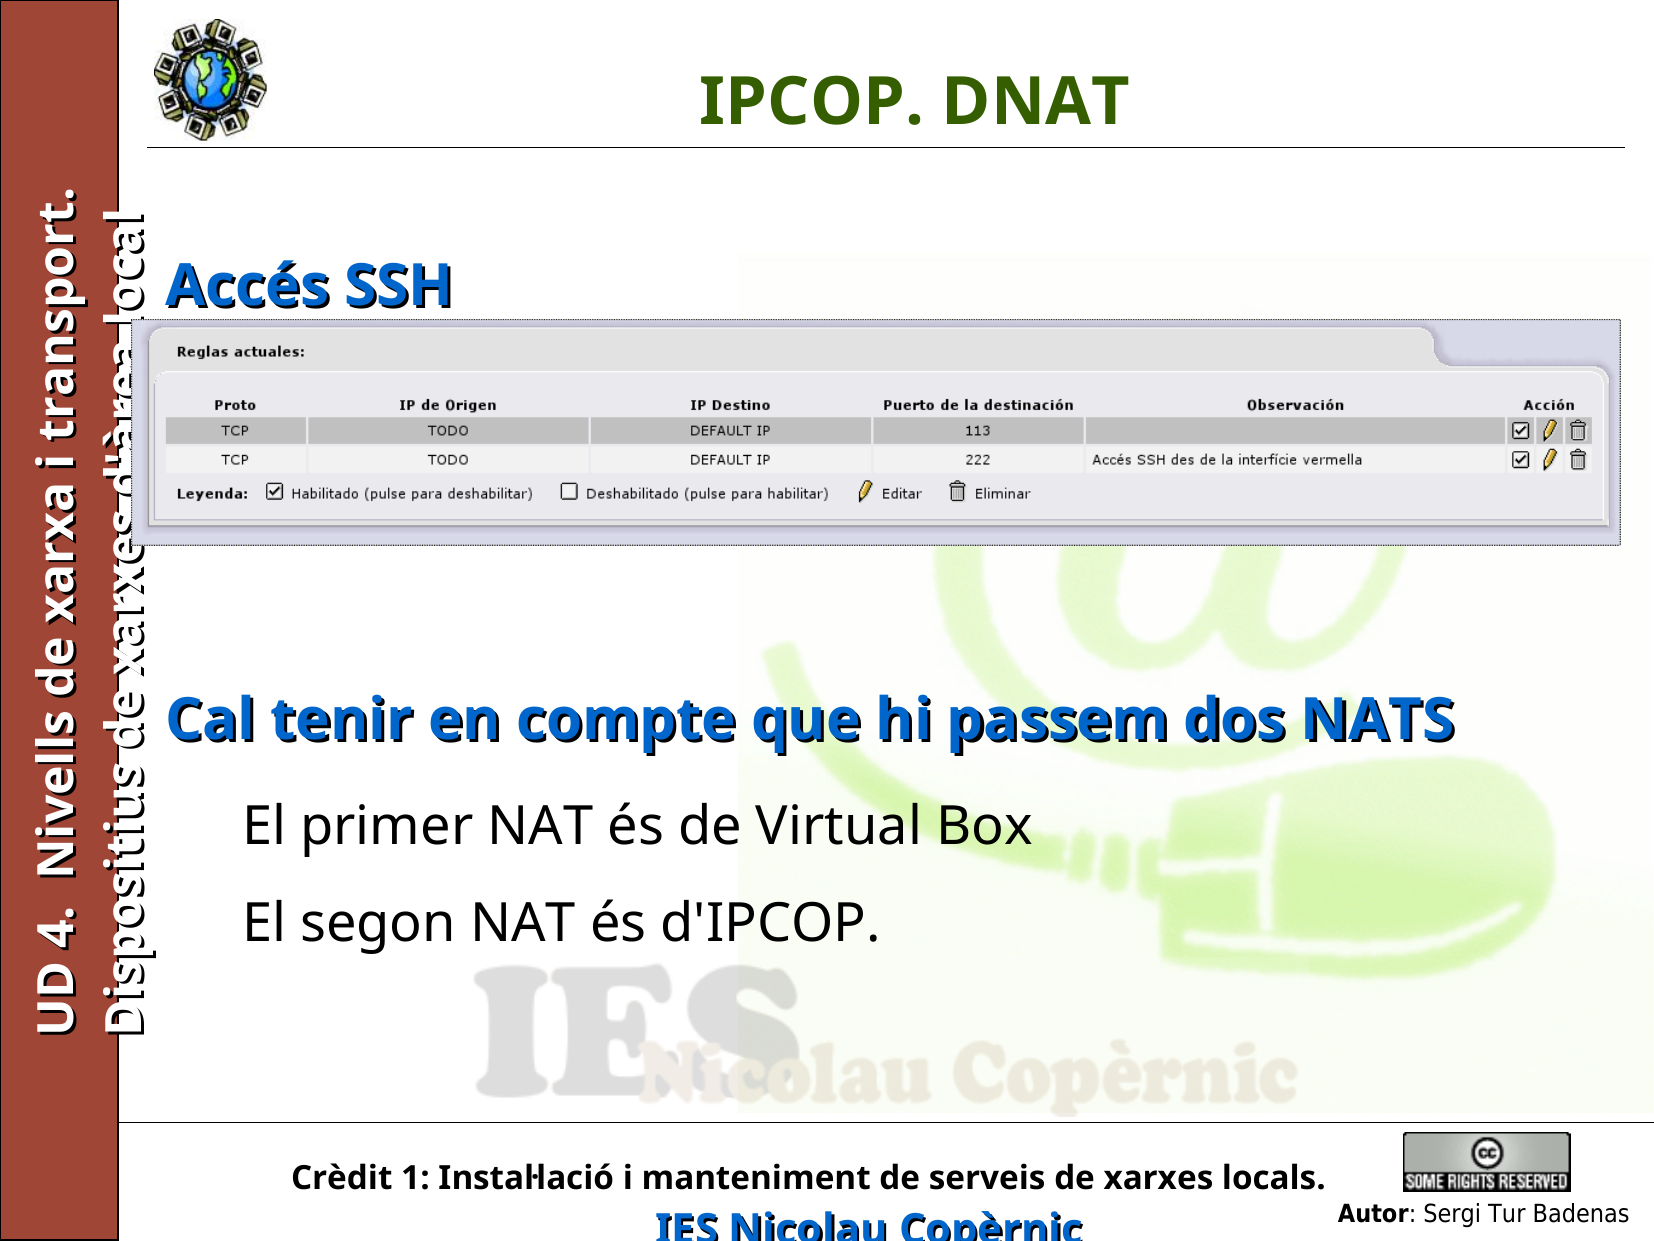

# IPCOP. DNAT
Accés SSH
Cal tenir en compte que hi passem dos NATS
El primer NAT és de Virtual Box
El segon NAT és d'IPCOP.